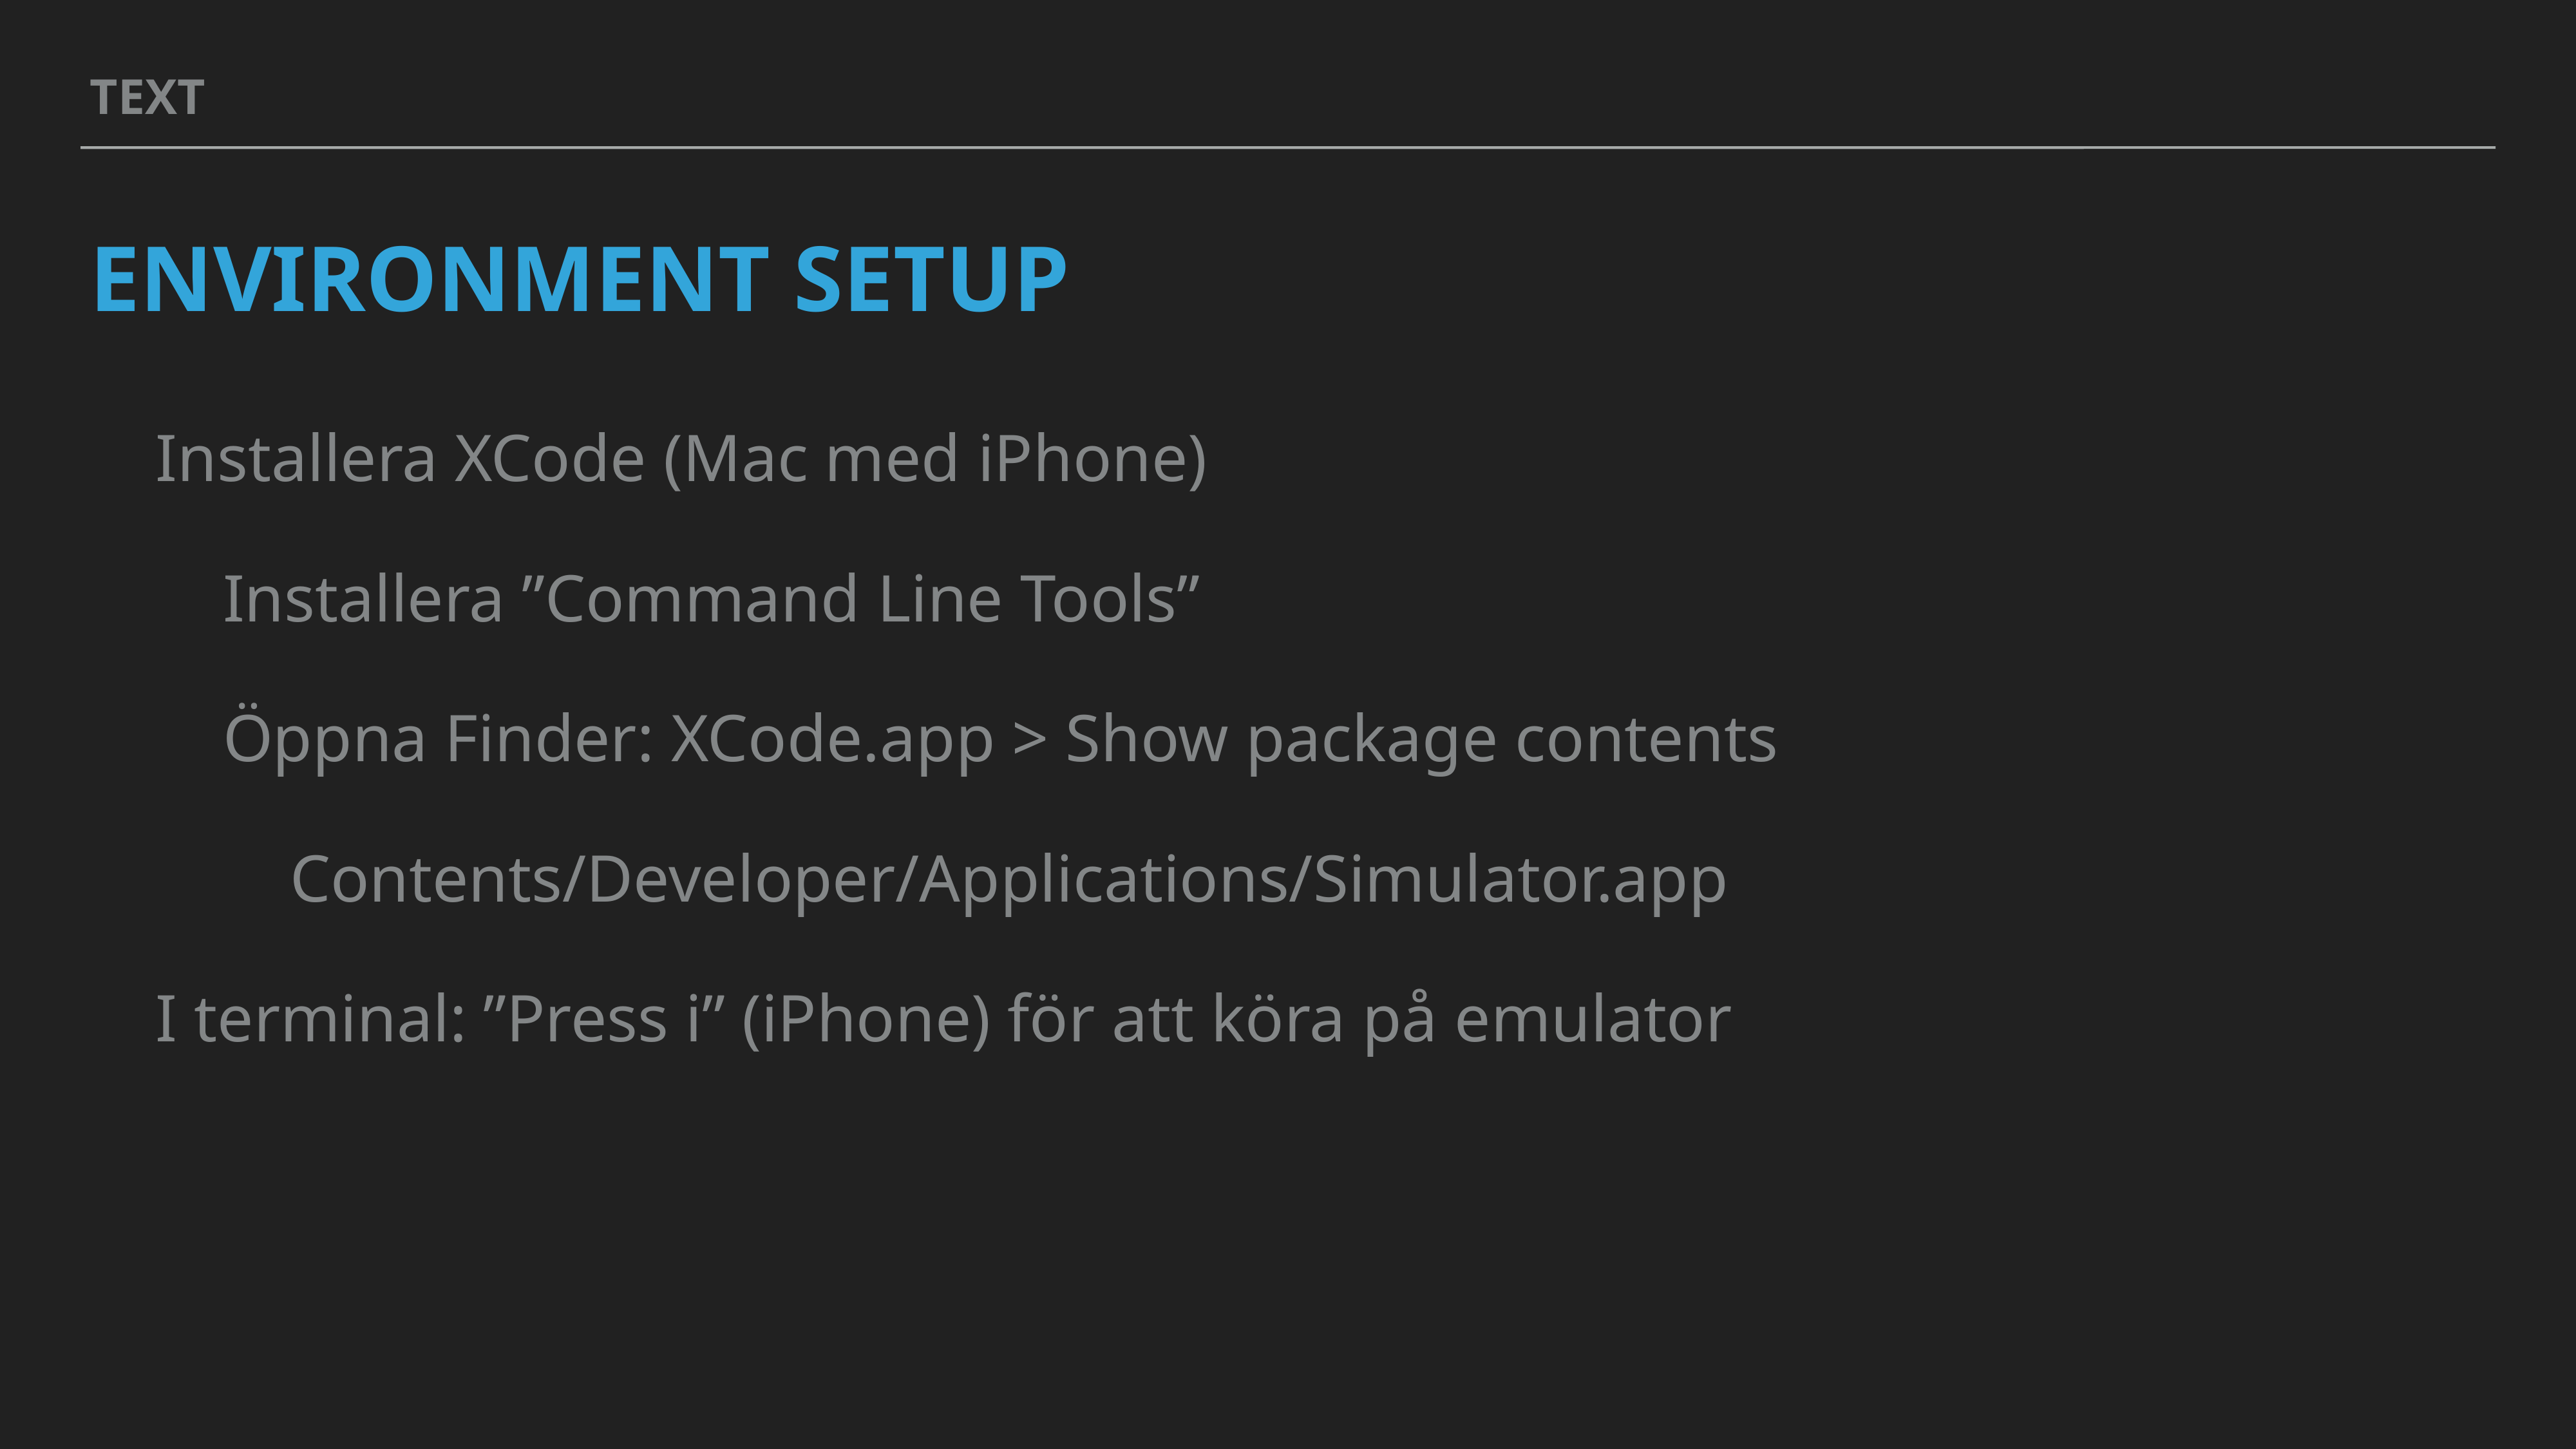

Environment Setup
Installera XCode (Mac med iPhone)
Installera ”Command Line Tools”
Öppna Finder: XCode.app > Show package contents
Contents/Developer/Applications/Simulator.app
I terminal: ”Press i” (iPhone) för att köra på emulator